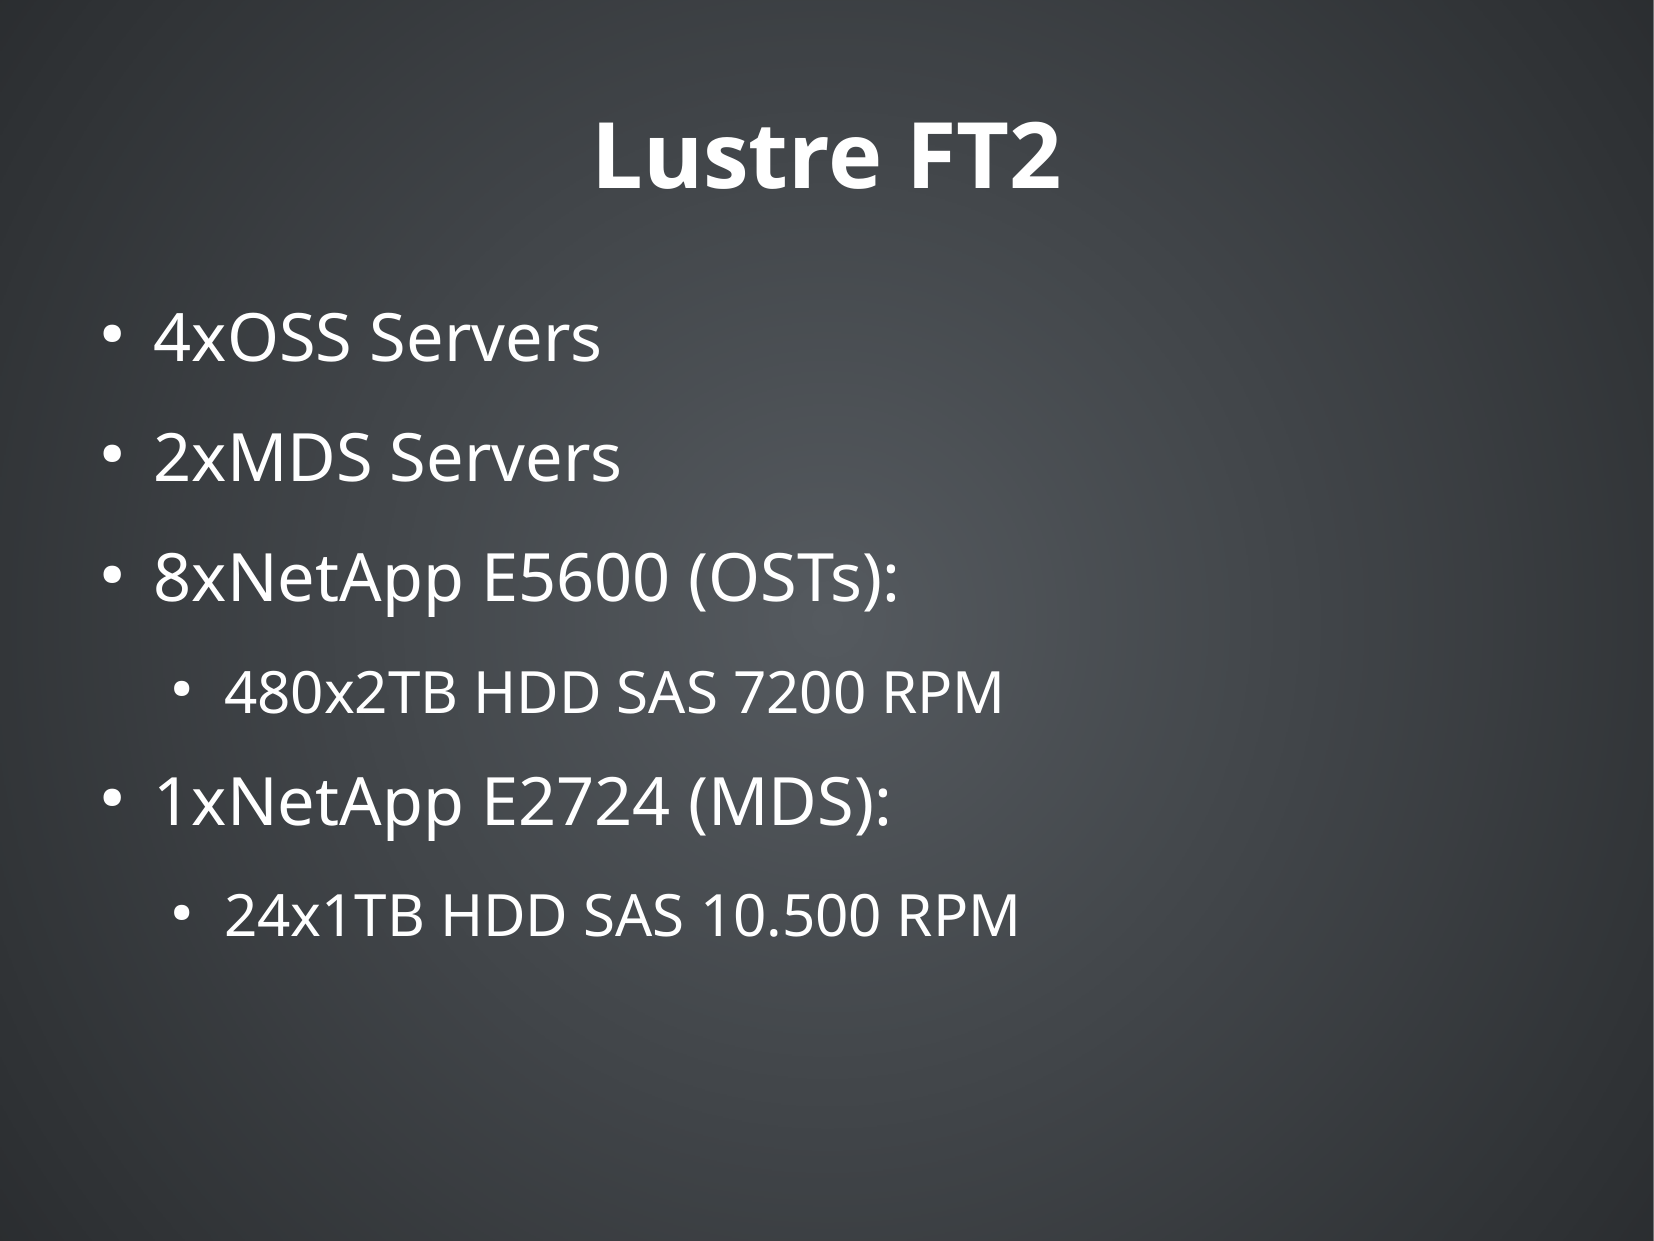

# Lustre FT2
4xOSS Servers
2xMDS Servers
8xNetApp E5600 (OSTs):
480x2TB HDD SAS 7200 RPM
1xNetApp E2724 (MDS):
24x1TB HDD SAS 10.500 RPM